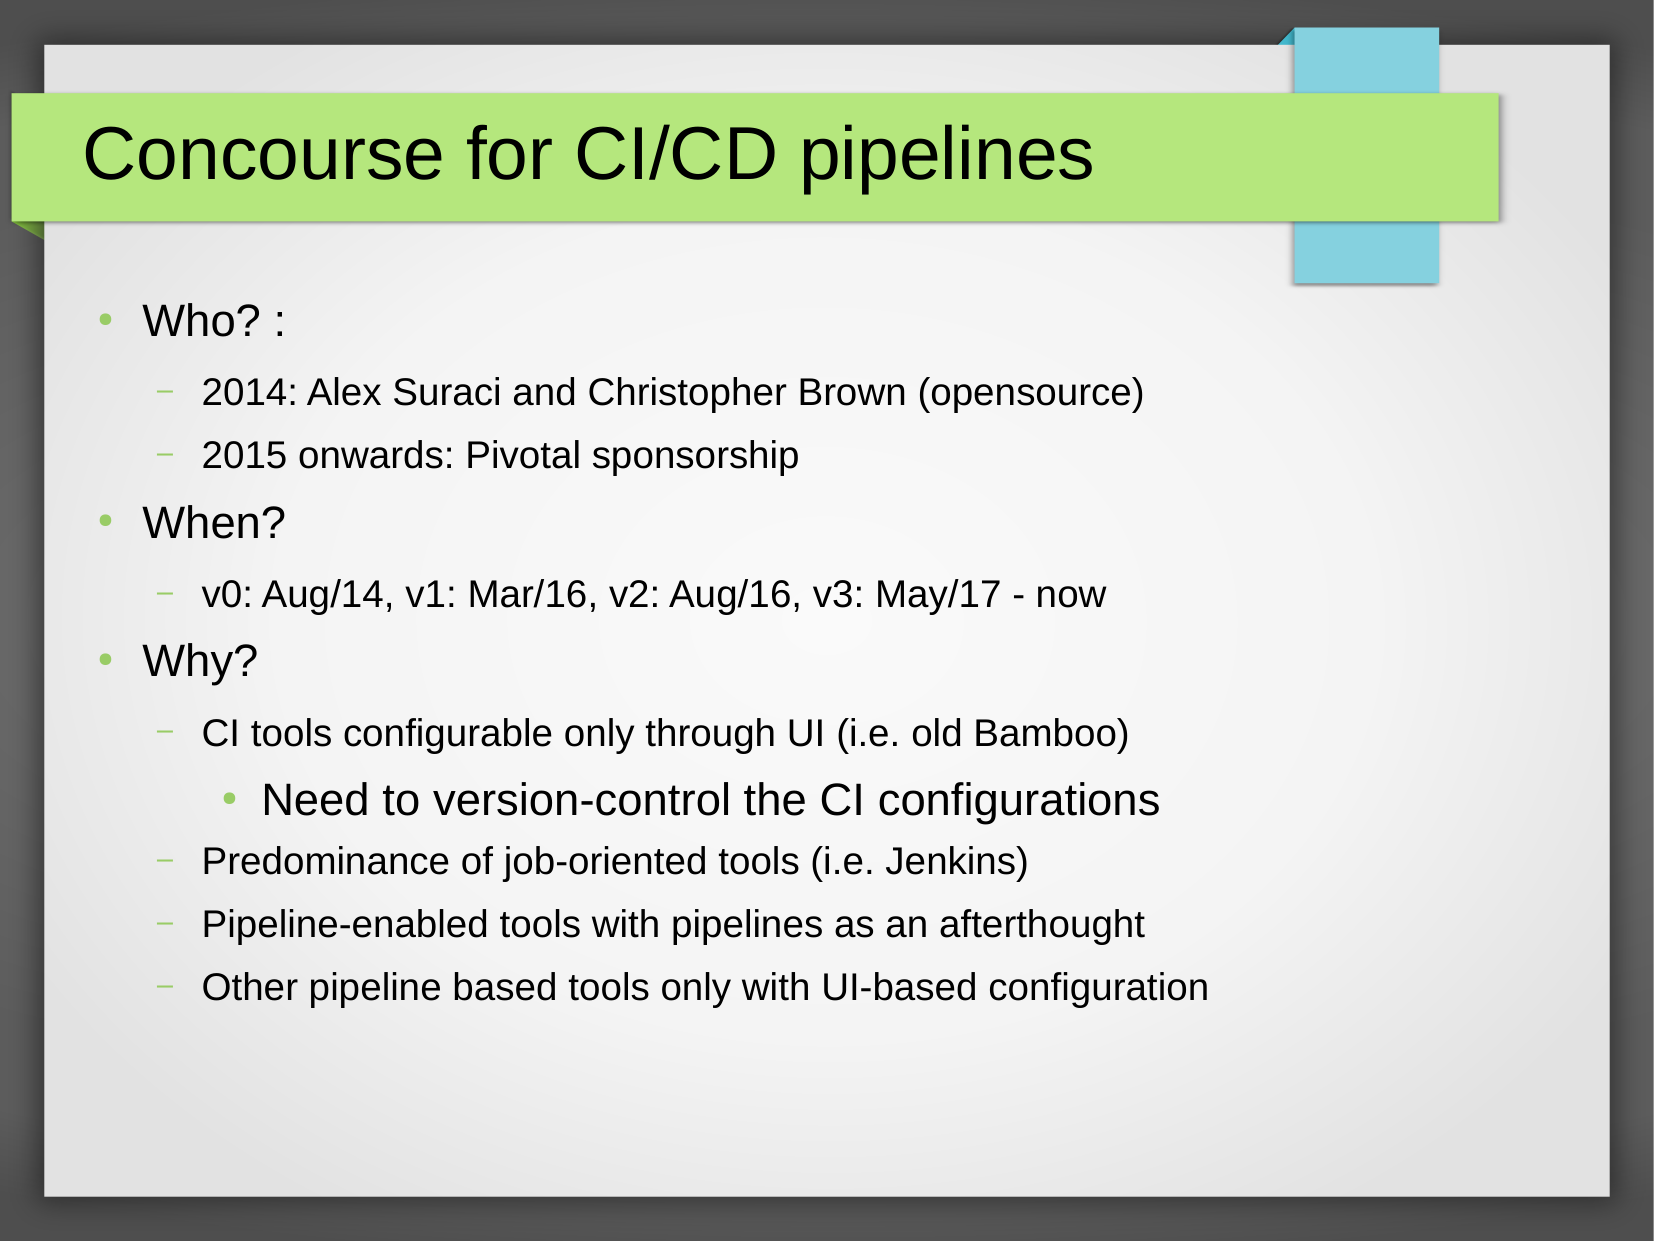

# Concourse for CI/CD pipelines
Who? :
2014: Alex Suraci and Christopher Brown (opensource)
2015 onwards: Pivotal sponsorship
When?
v0: Aug/14, v1: Mar/16, v2: Aug/16, v3: May/17 - now
Why?
CI tools configurable only through UI (i.e. old Bamboo)
Need to version-control the CI configurations
Predominance of job-oriented tools (i.e. Jenkins)
Pipeline-enabled tools with pipelines as an afterthought
Other pipeline based tools only with UI-based configuration